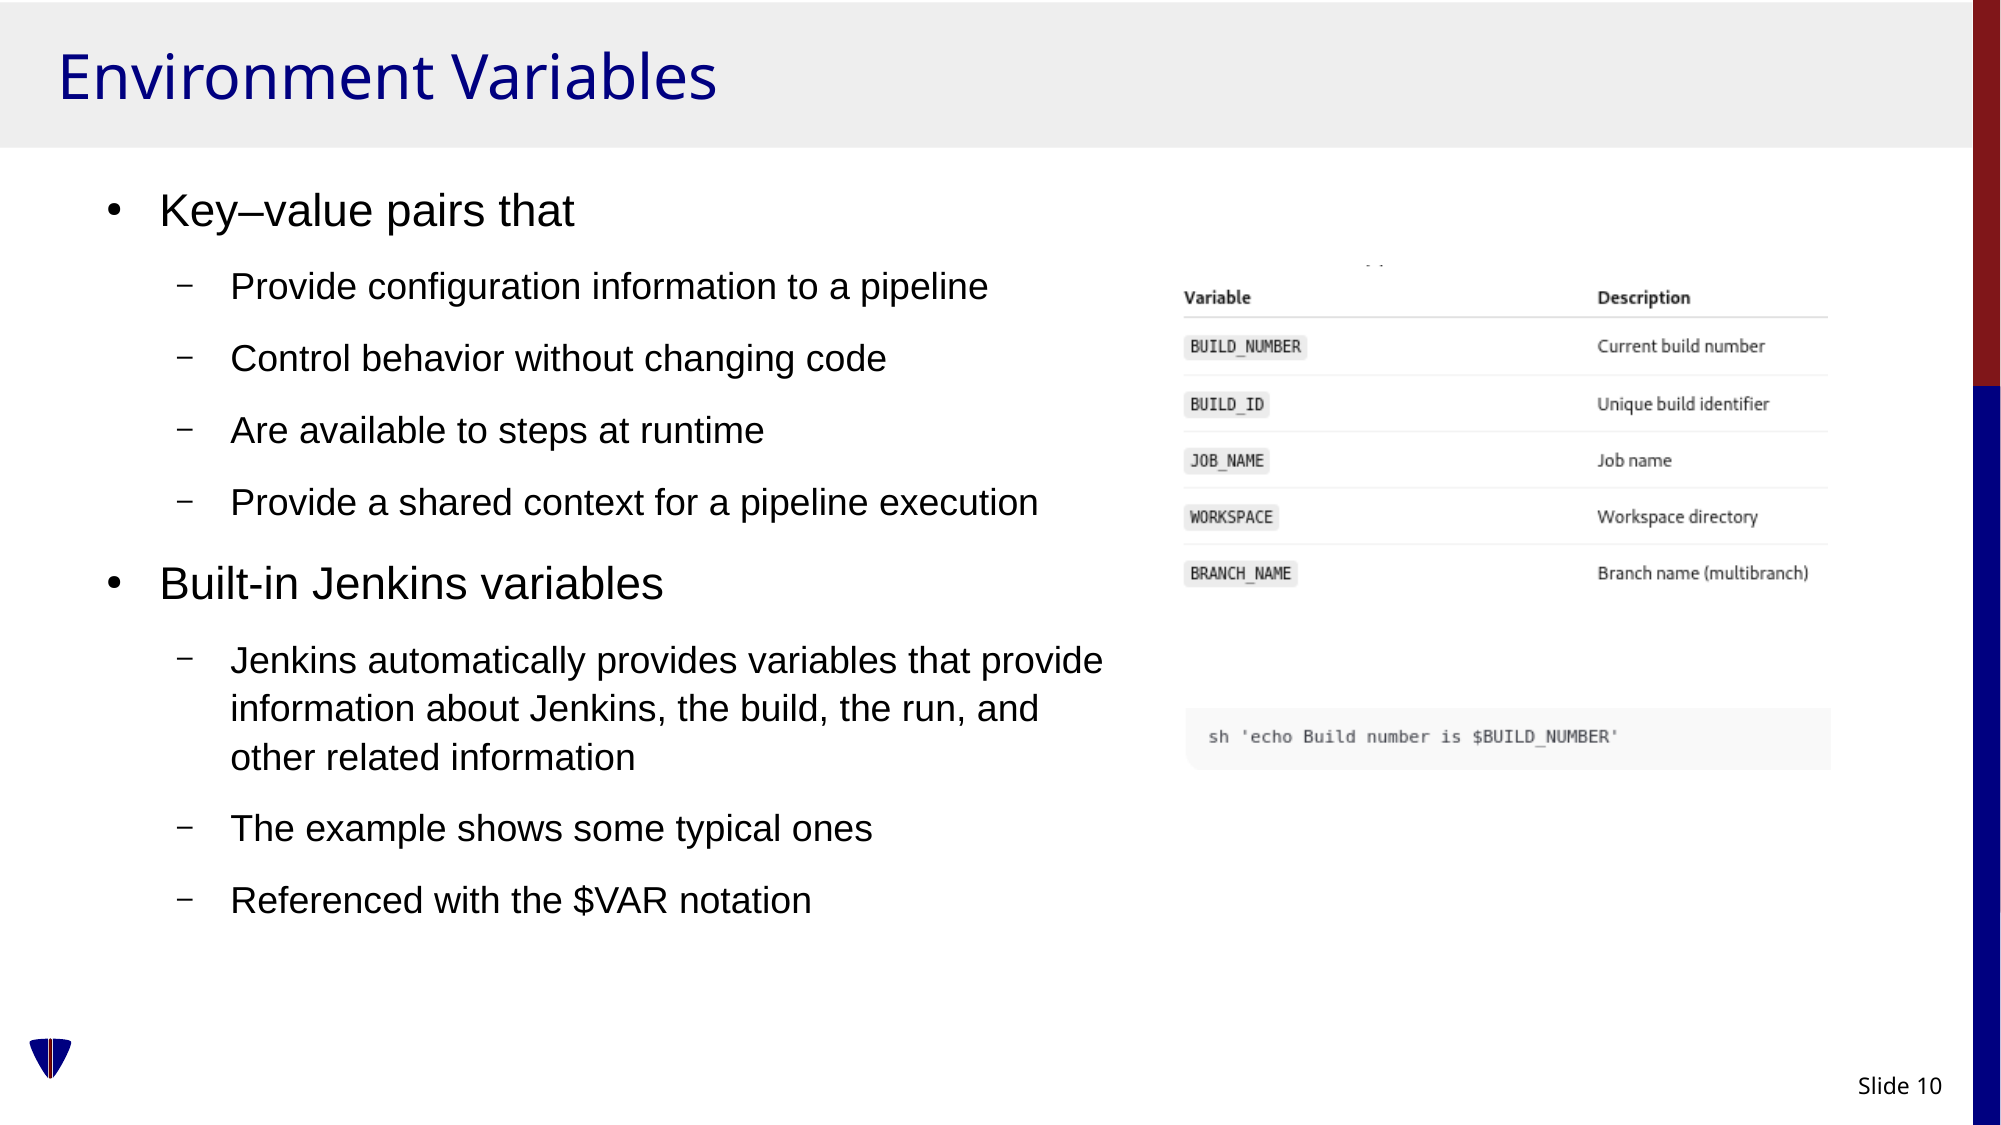

# Environment Variables
Key–value pairs that
Provide configuration information to a pipeline
Control behavior without changing code
Are available to steps at runtime
Provide a shared context for a pipeline execution
Built-in Jenkins variables
Jenkins automatically provides variables that provide information about Jenkins, the build, the run, and other related information
The example shows some typical ones
Referenced with the $VAR notation